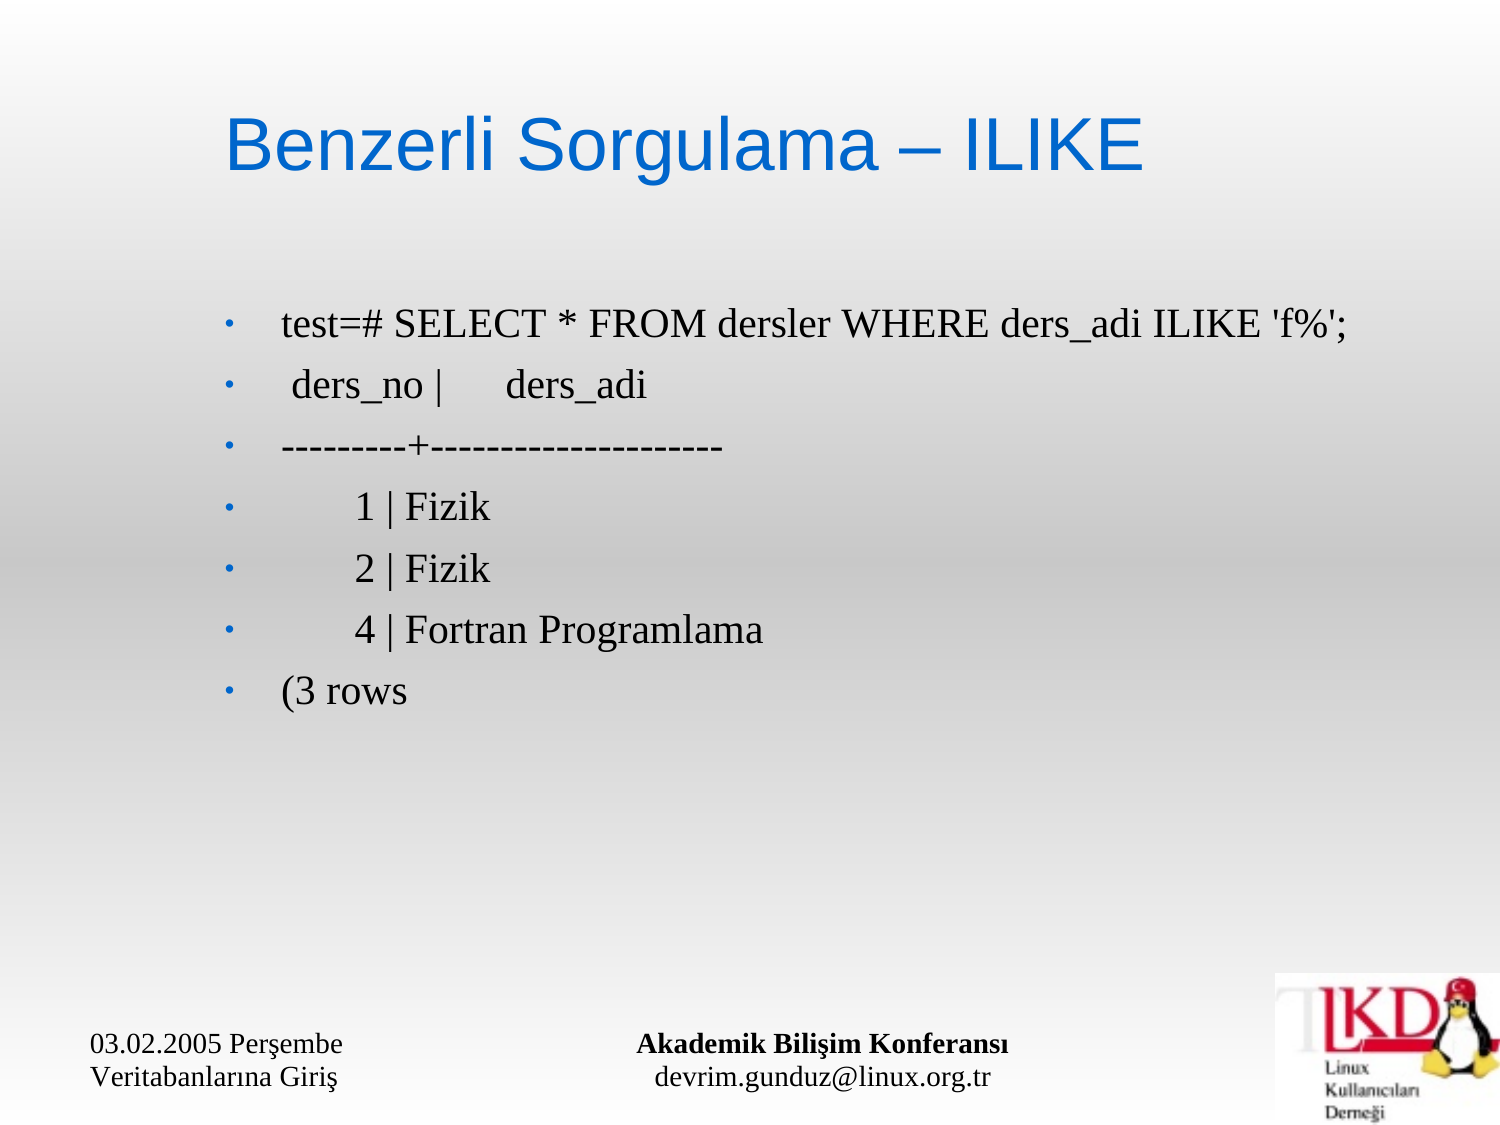

# Benzerli Sorgulama – ILIKE
test=# SELECT * FROM dersler WHERE ders_adi ILIKE 'f%';
 ders_no | ders_adi
---------+---------------------
 1 | Fizik
 2 | Fizik
 4 | Fortran Programlama
(3 rows